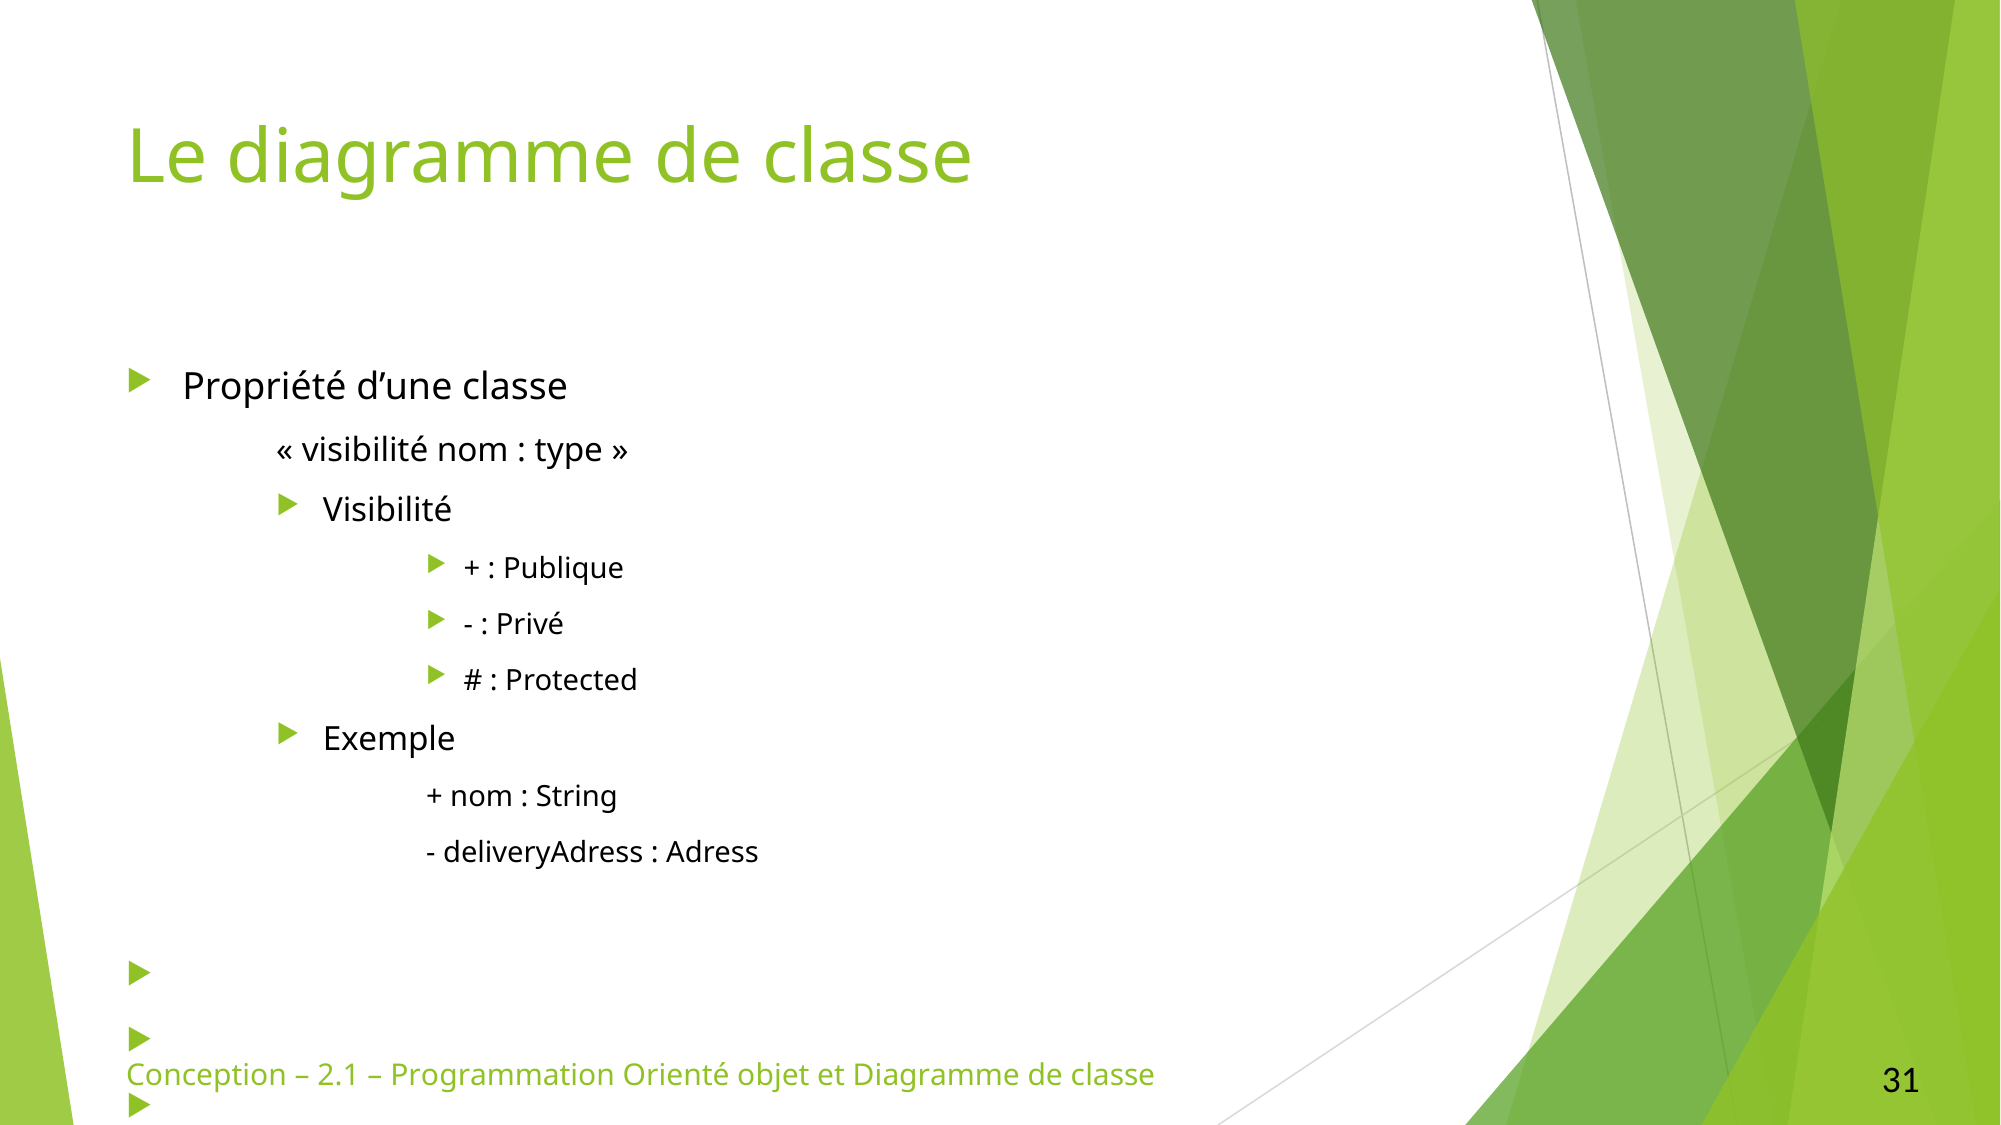

# Le diagramme de classe
Propriété d’une classe
« visibilité nom : type »
Visibilité
+ : Publique
- : Privé
# : Protected
Exemple
+ nom : String
- deliveryAdress : Adress
Conception – 2.1 – Programmation Orienté objet et Diagramme de classe